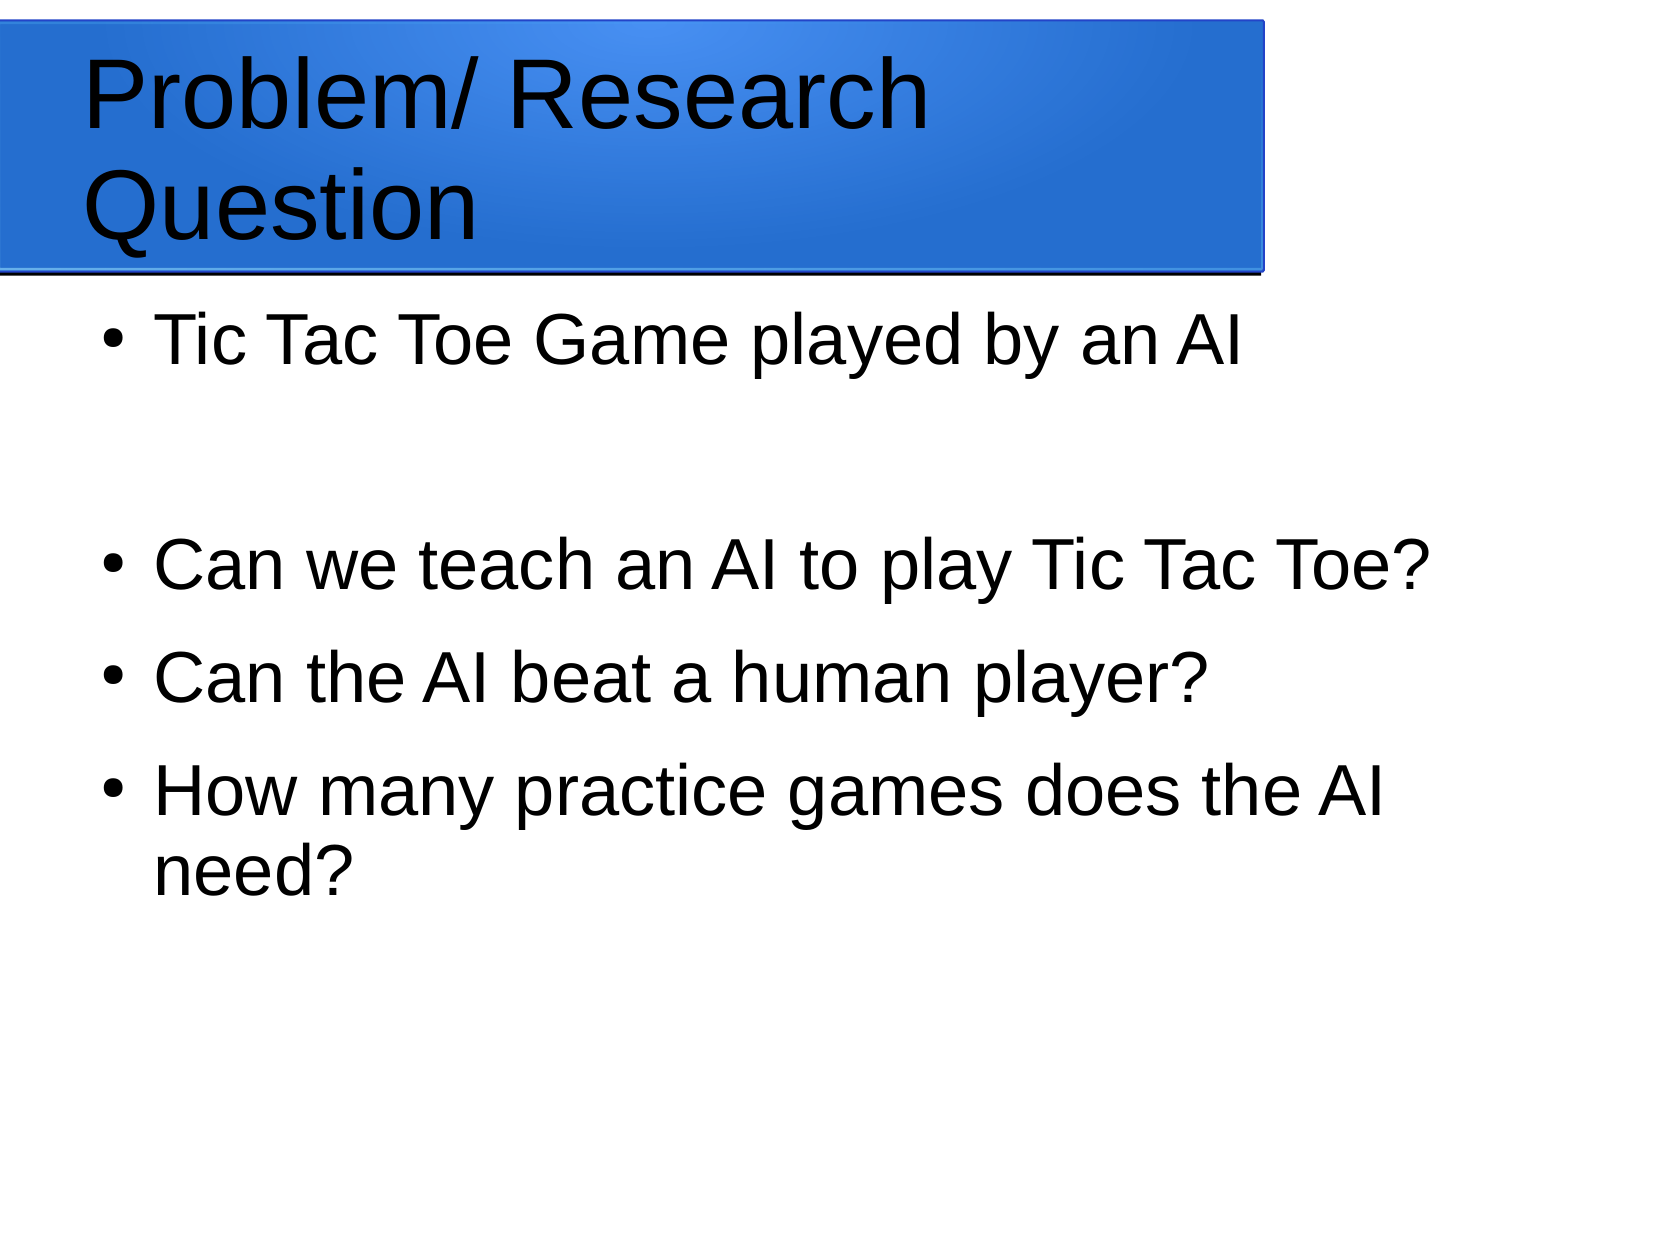

# Problem/ Research Question
Tic Tac Toe Game played by an AI
Can we teach an AI to play Tic Tac Toe?
Can the AI beat a human player?
How many practice games does the AI need?